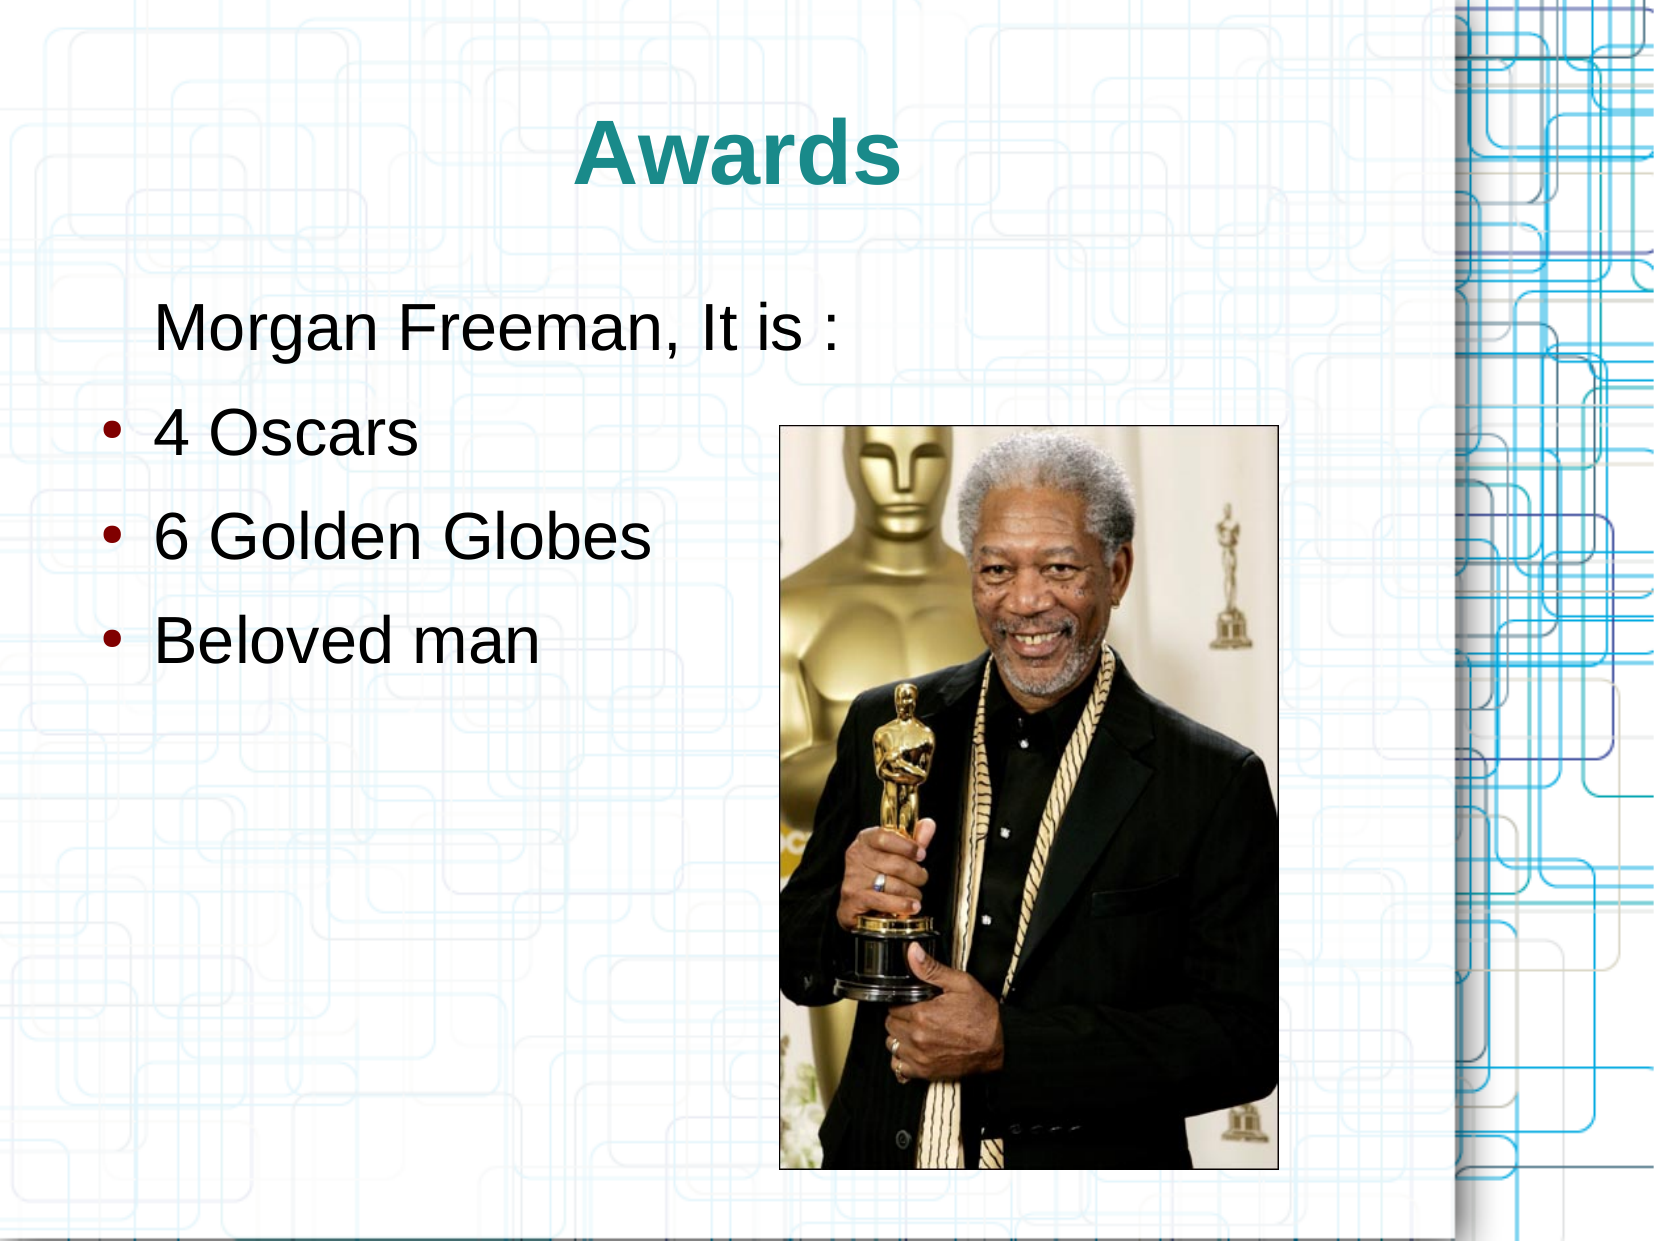

# Awards
Morgan Freeman, It is :
4 Oscars
6 Golden Globes
Beloved man